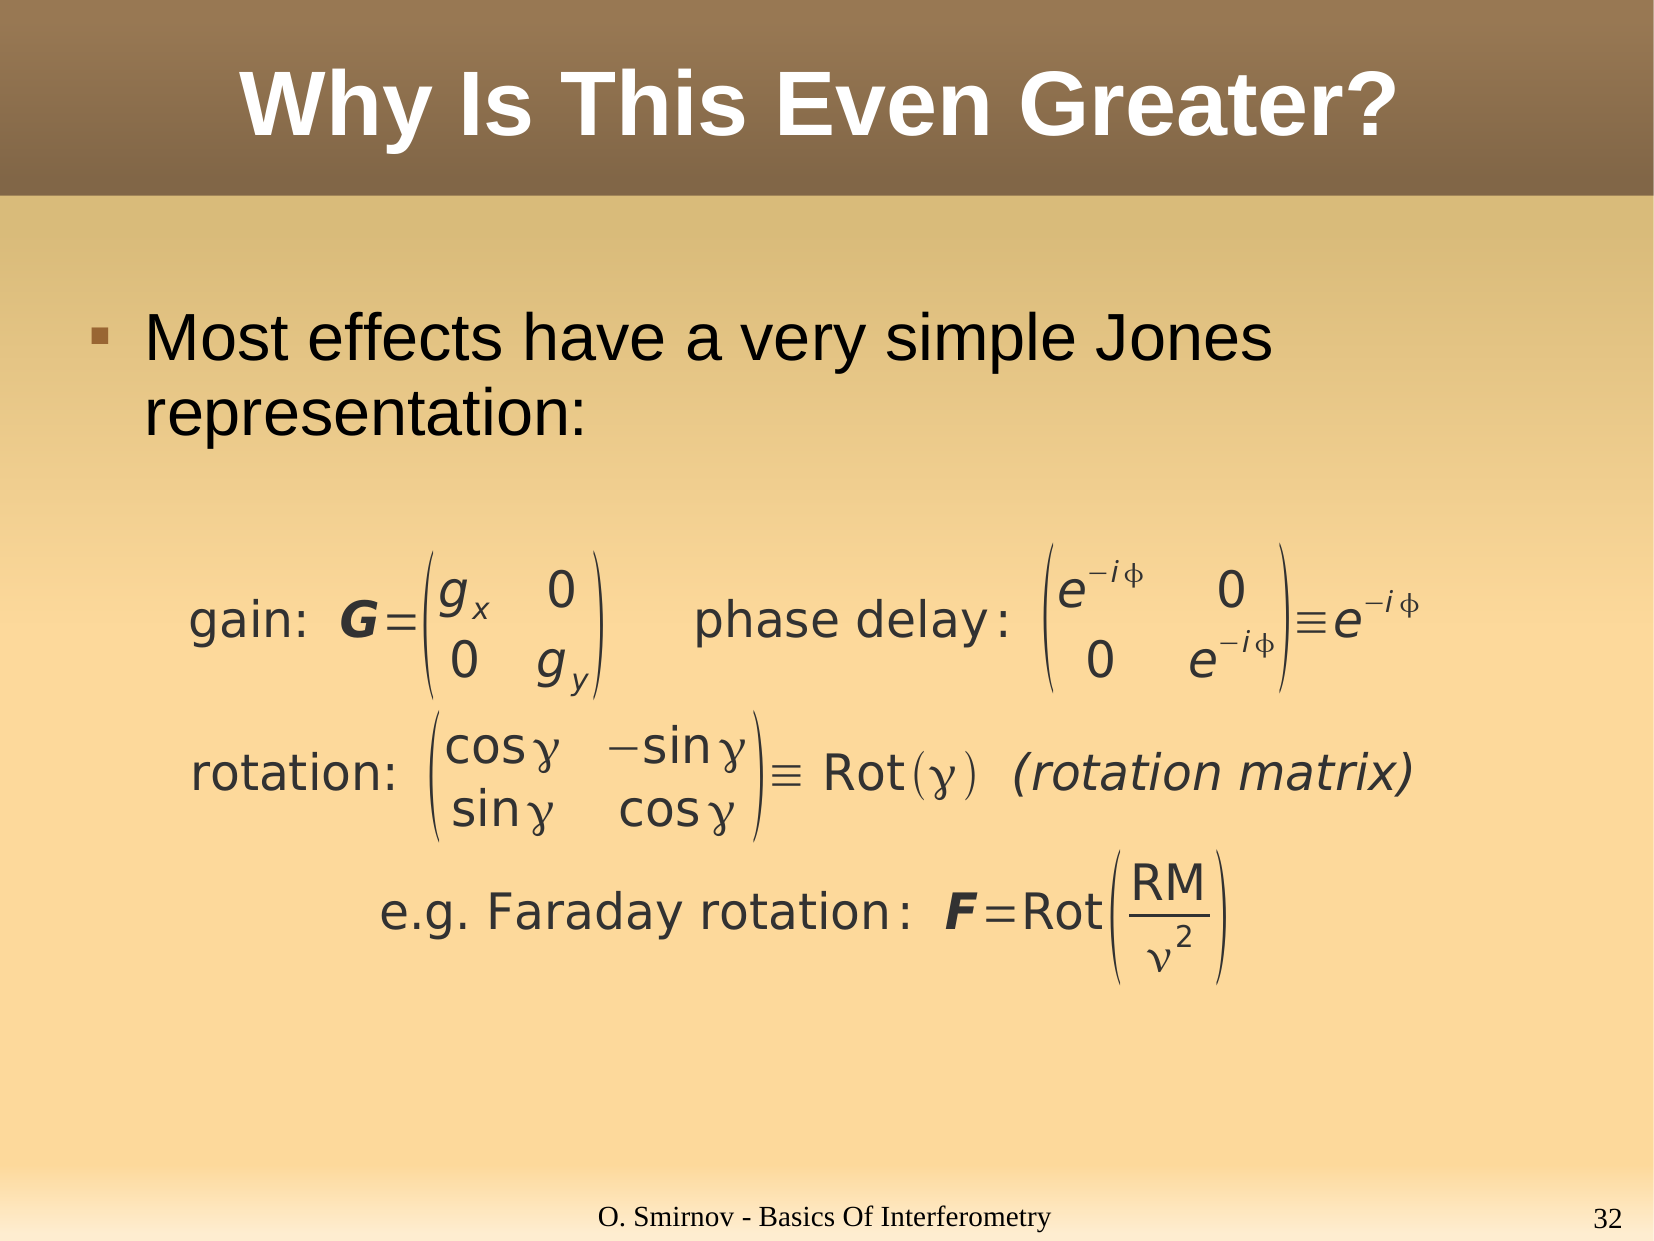

# Why Is This Even Greater?
Most effects have a very simple Jones representation:
O. Smirnov - Basics Of Interferometry
32